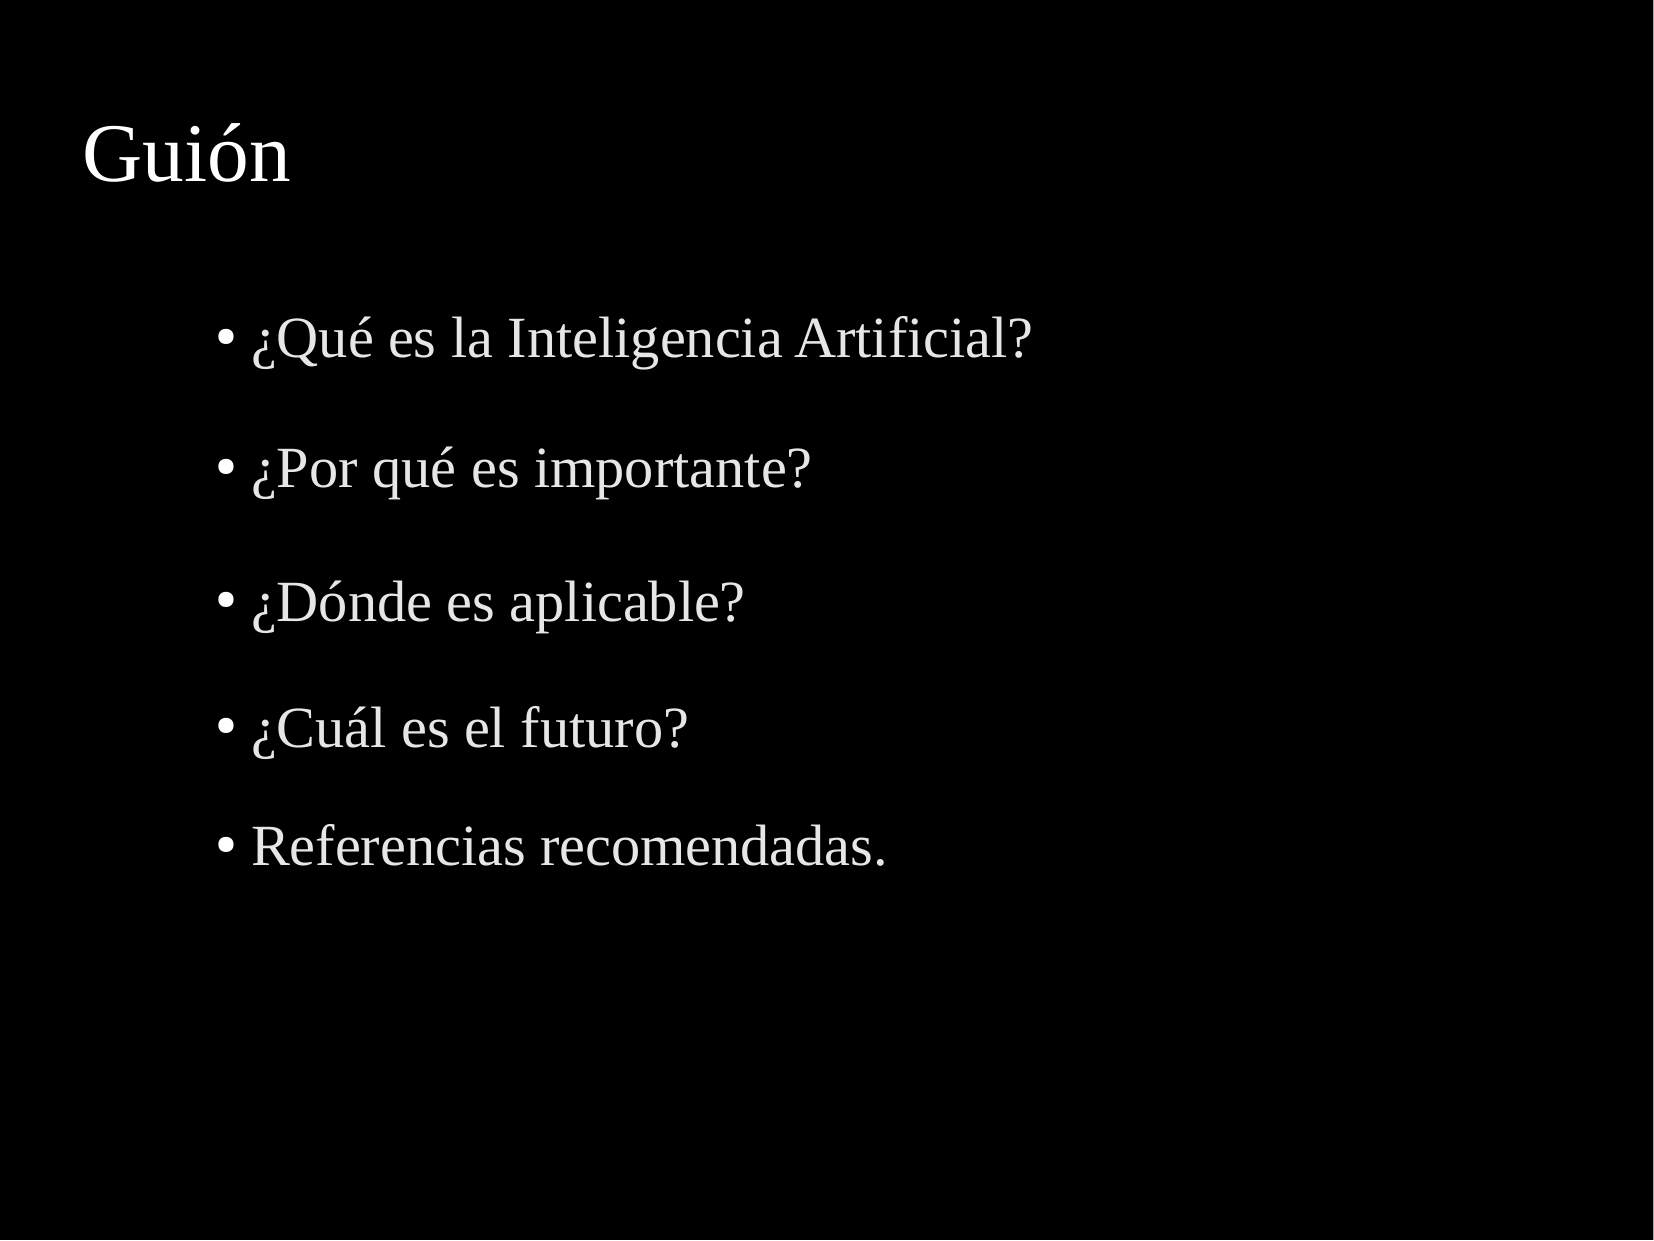

# Guión
¿Qué es la Inteligencia Artificial?
¿Por qué es importante?
¿Dónde es aplicable?
¿Cuál es el futuro?
Referencias recomendadas.